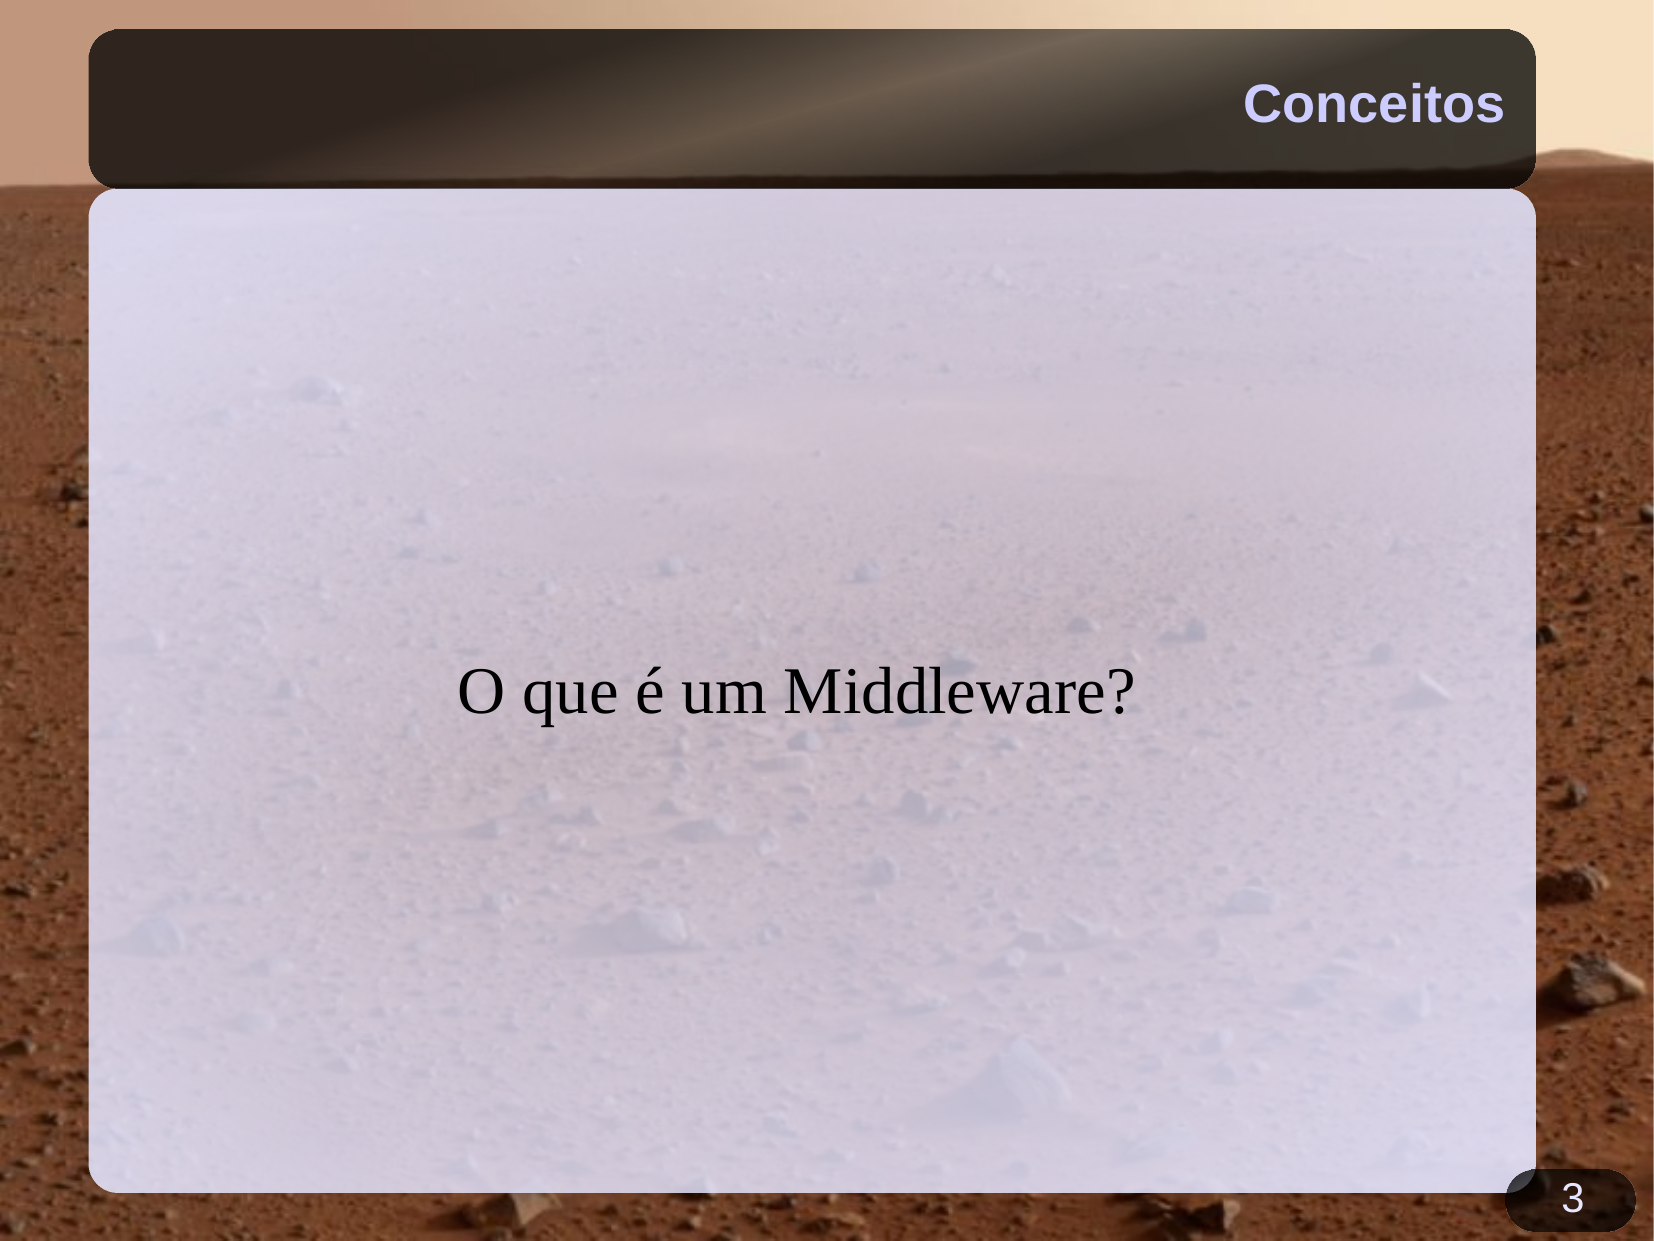

# Conceitos
O que é um Middleware?